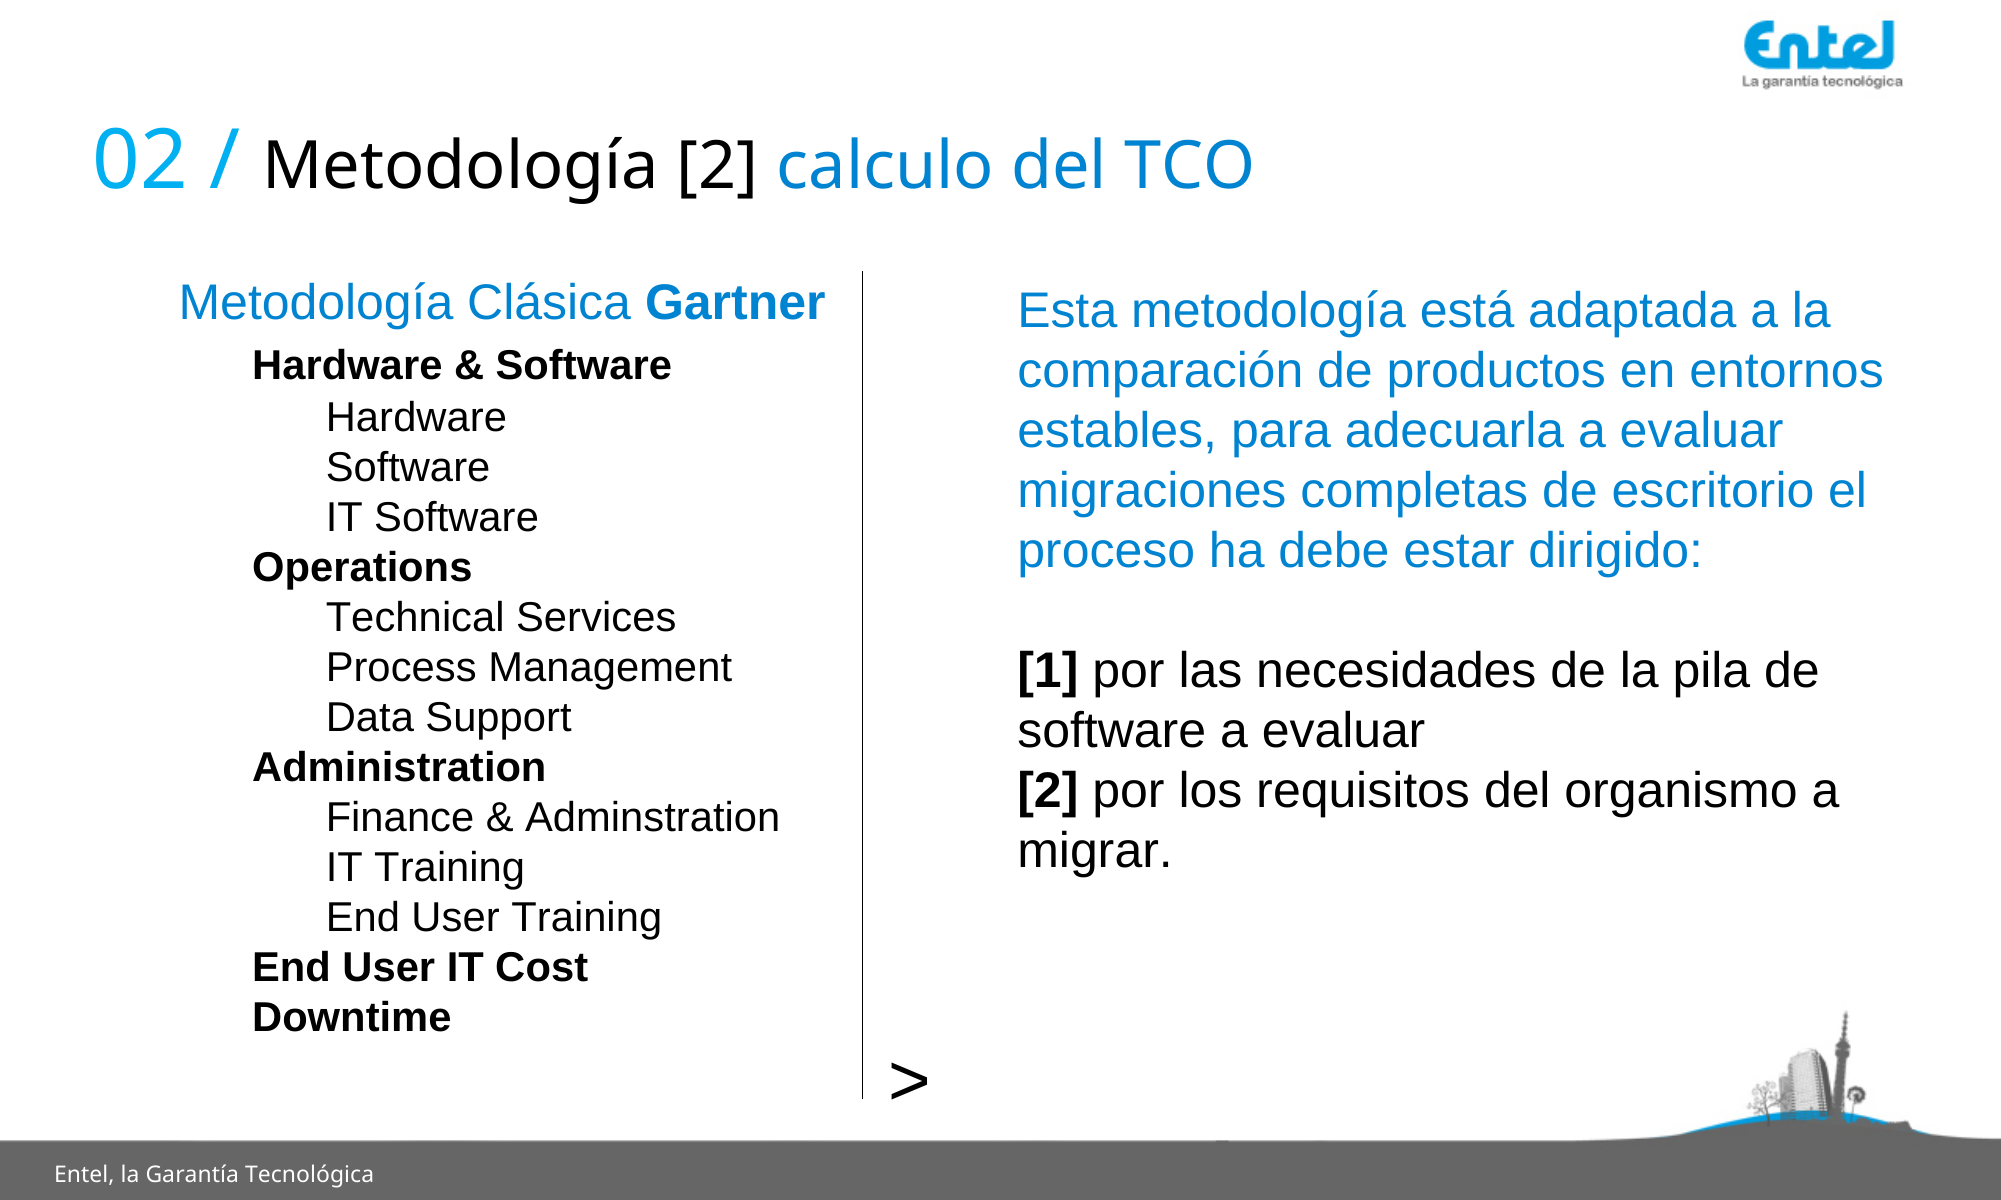

02 / Metodología [2] calculo del TCO
Metodología Clásica Gartner
	Hardware & Software
		Hardware
		Software
		IT Software
	Operations
		Technical Services
		Process Management
		Data Support
	Administration
		Finance & Adminstration
		IT Training
		End User Training
	End User IT Cost
	Downtime
Esta metodología está adaptada a la comparación de productos en entornos estables, para adecuarla a evaluar migraciones completas de escritorio el proceso ha debe estar dirigido:
[1] por las necesidades de la pila de software a evaluar
[2] por los requisitos del organismo a migrar.
>
Entel, la Garantía Tecnológica